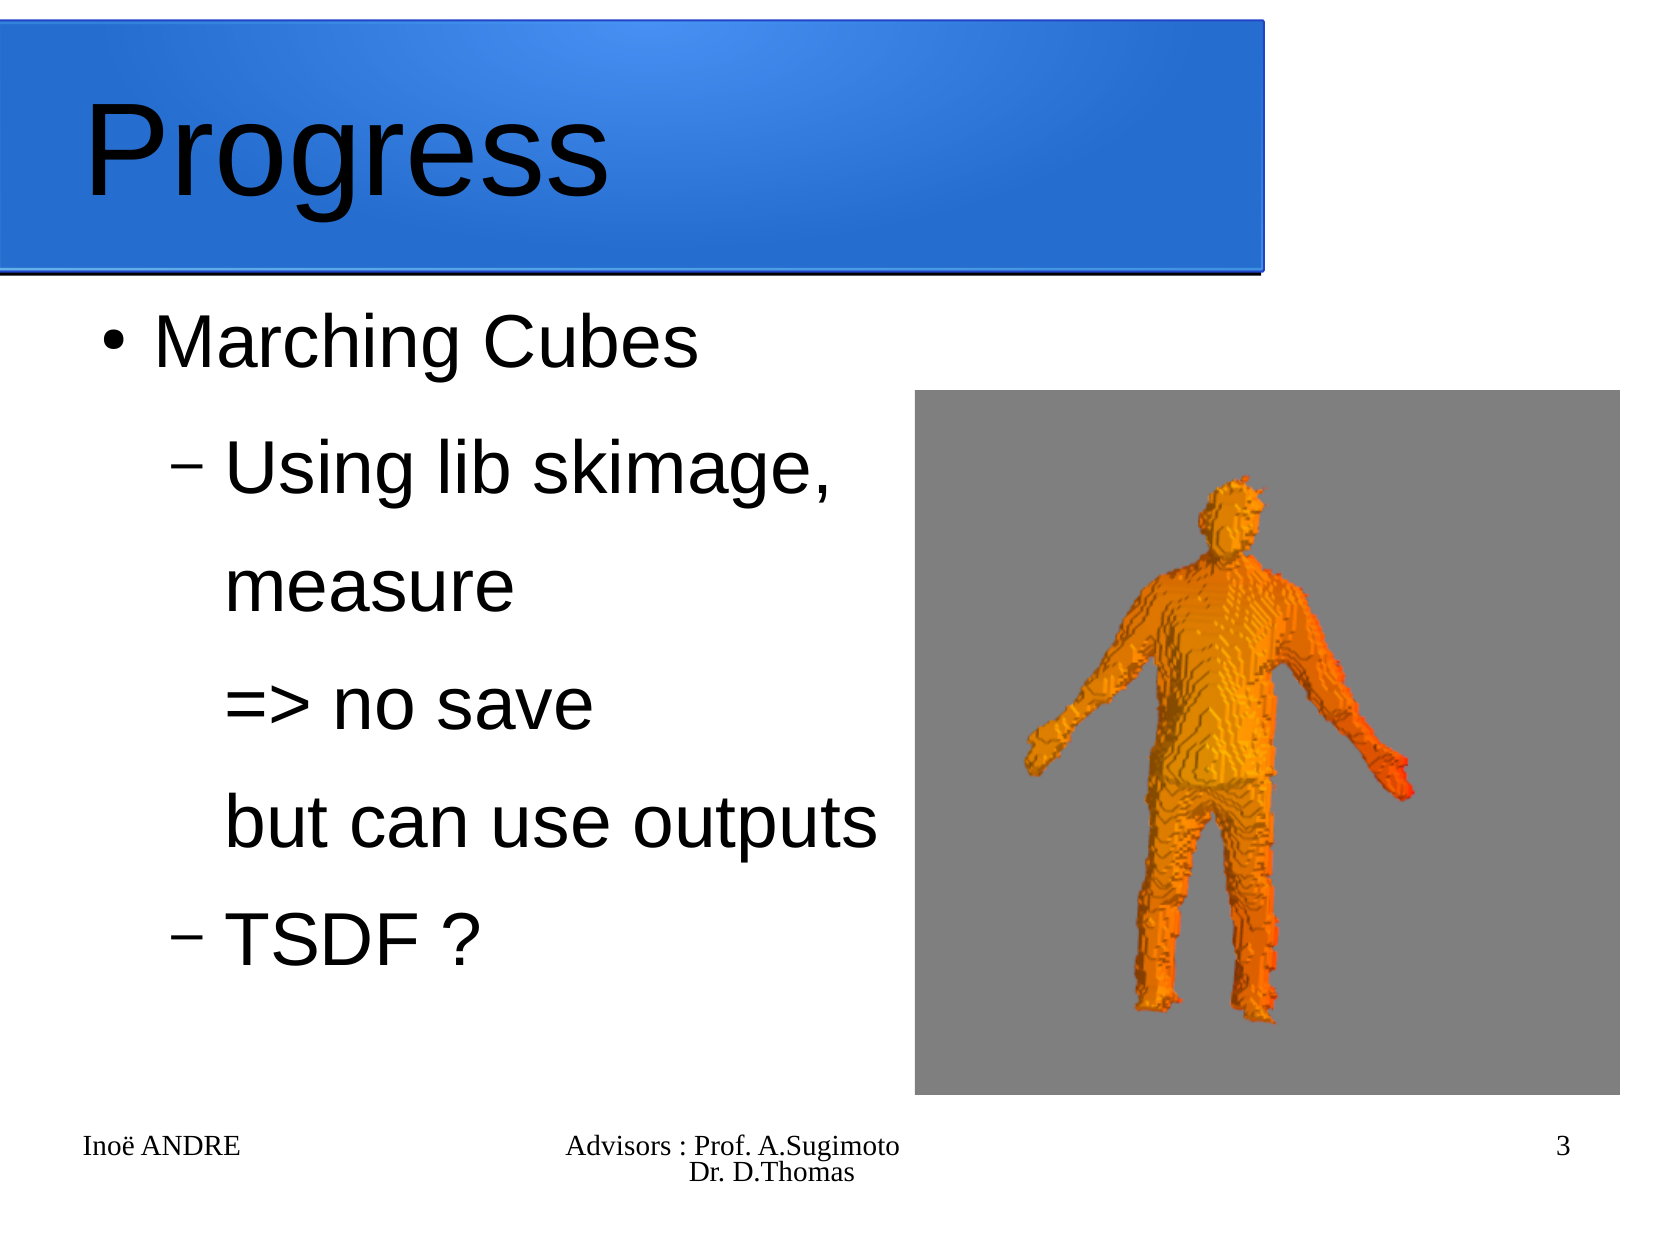

# Progress
Marching Cubes
Using lib skimage,
measure
=> no save
but can use outputs
TSDF ?
Inoë ANDRE
Advisors : Prof. A.Sugimoto Dr. D.Thomas
3